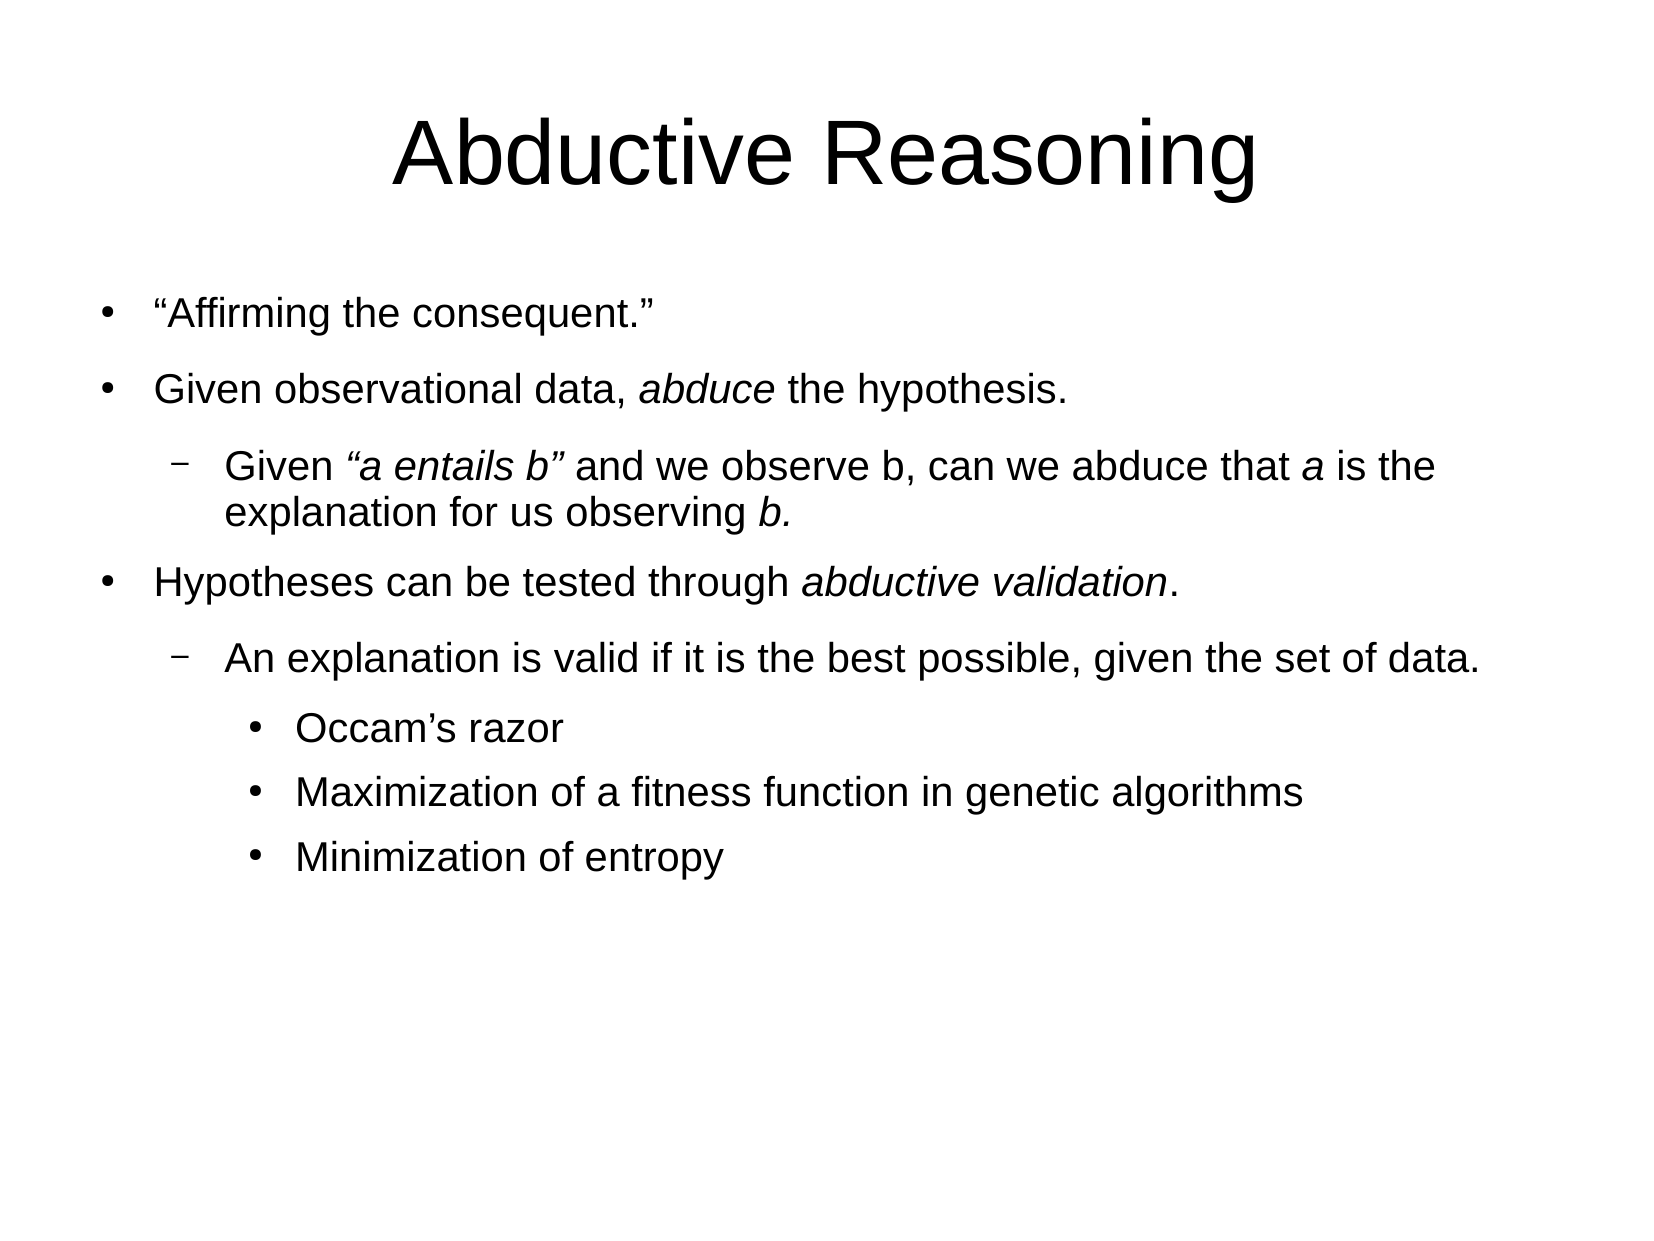

# Abductive Reasoning
“Affirming the consequent.”
Given observational data, abduce the hypothesis.
Given “a entails b” and we observe b, can we abduce that a is the explanation for us observing b.
Hypotheses can be tested through abductive validation.
An explanation is valid if it is the best possible, given the set of data.
Occam’s razor
Maximization of a fitness function in genetic algorithms
Minimization of entropy